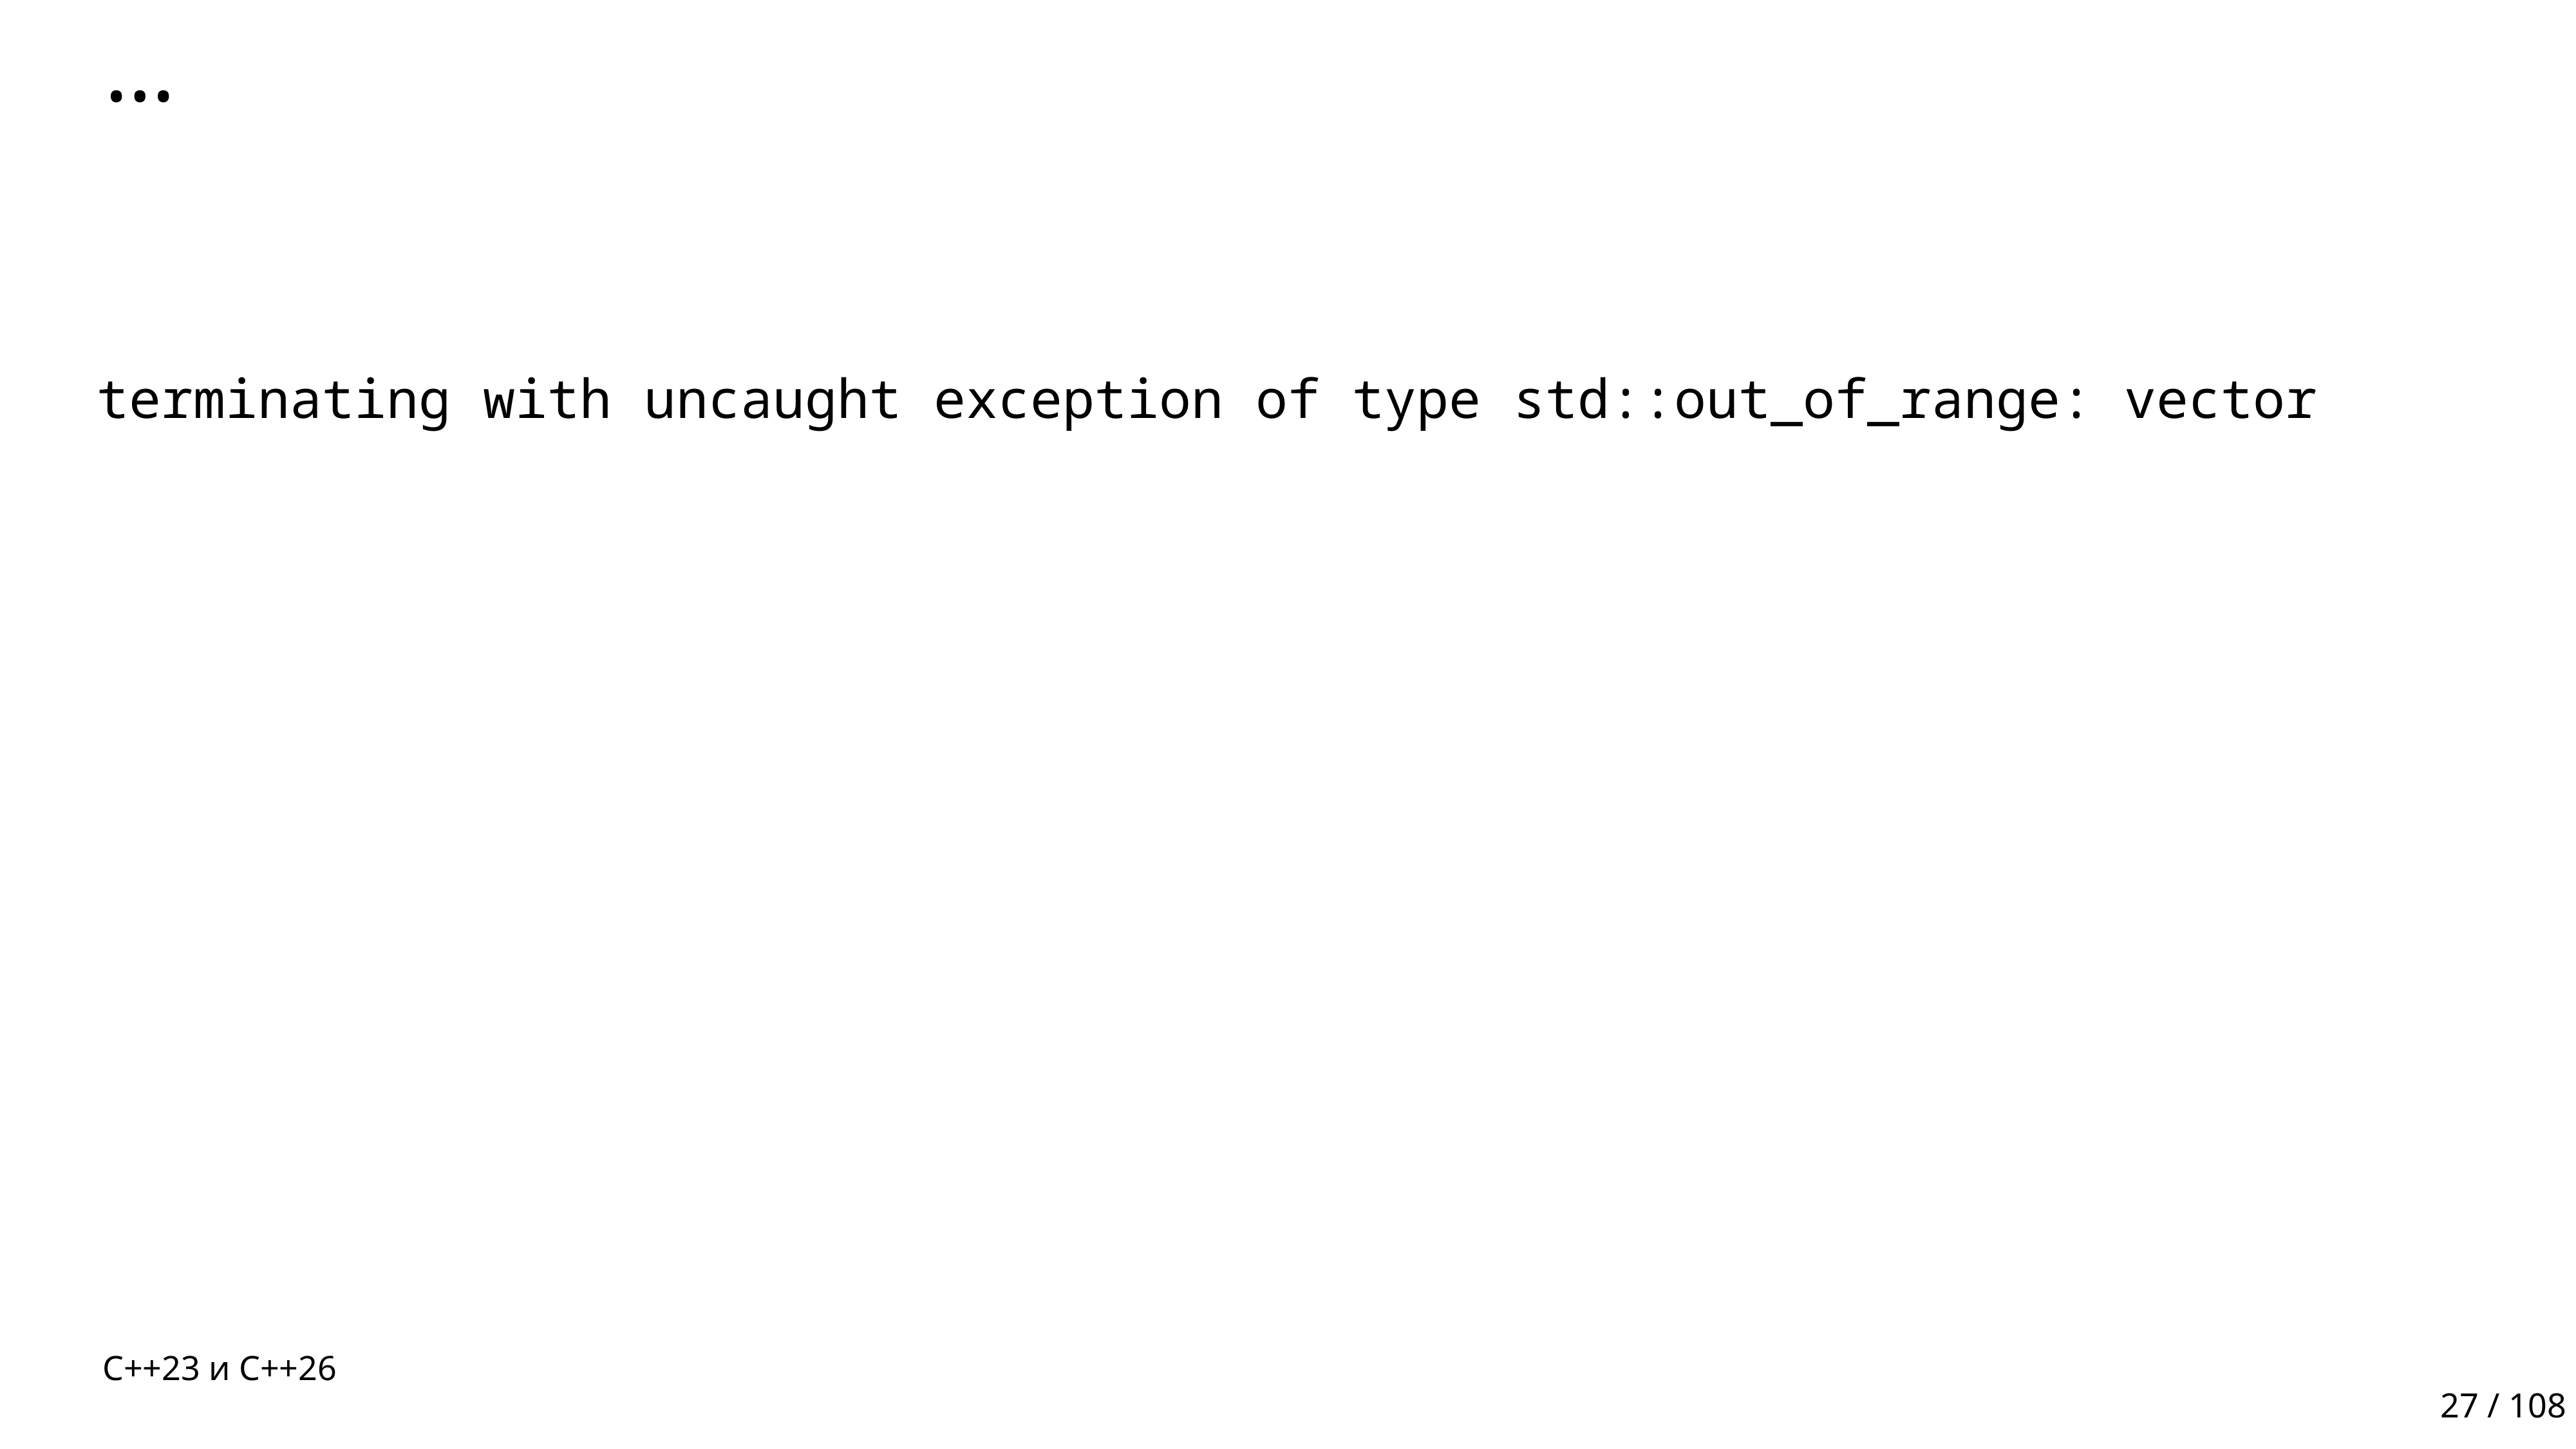

# …
terminating with uncaught exception of type std::out_of_range: vector
C++23 и C++26